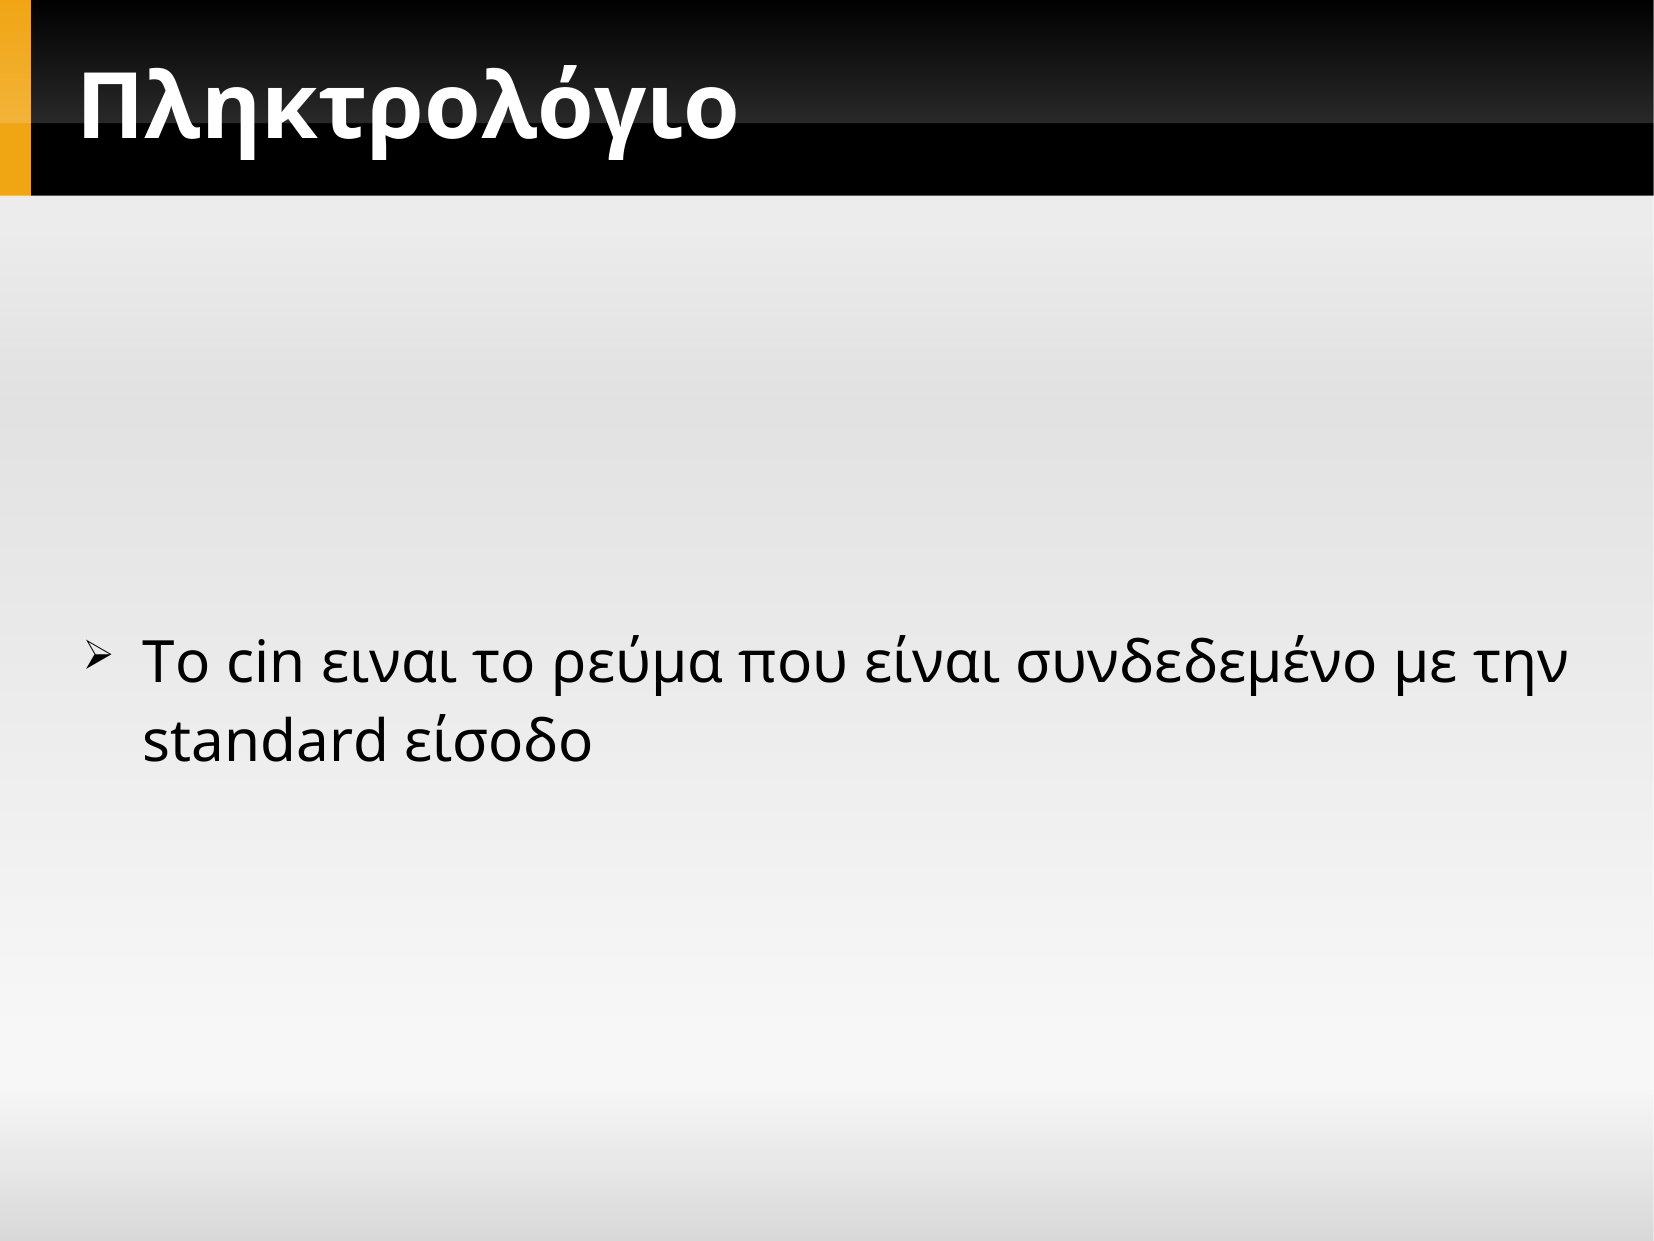

# Πληκτρολόγιο
Το cin ειναι το ρεύμα που είναι συνδεδεμένο με την standard είσοδο